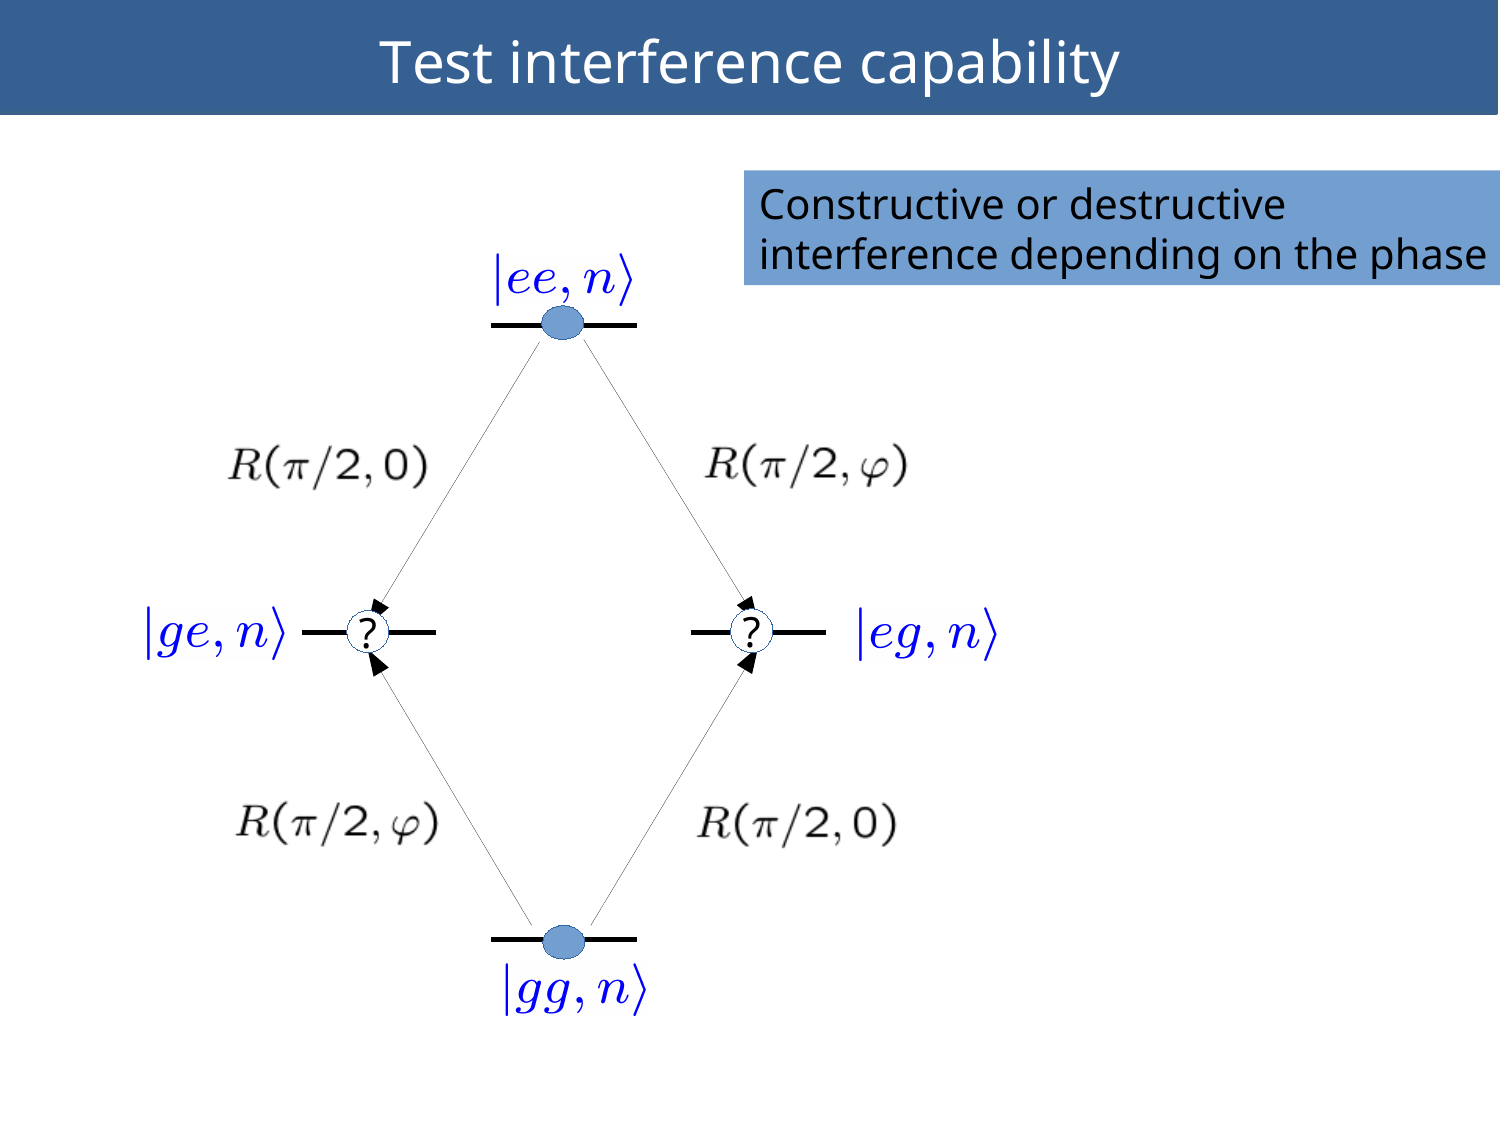

Test interference capability
Constructive or destructive
interference depending on the phase
?
?